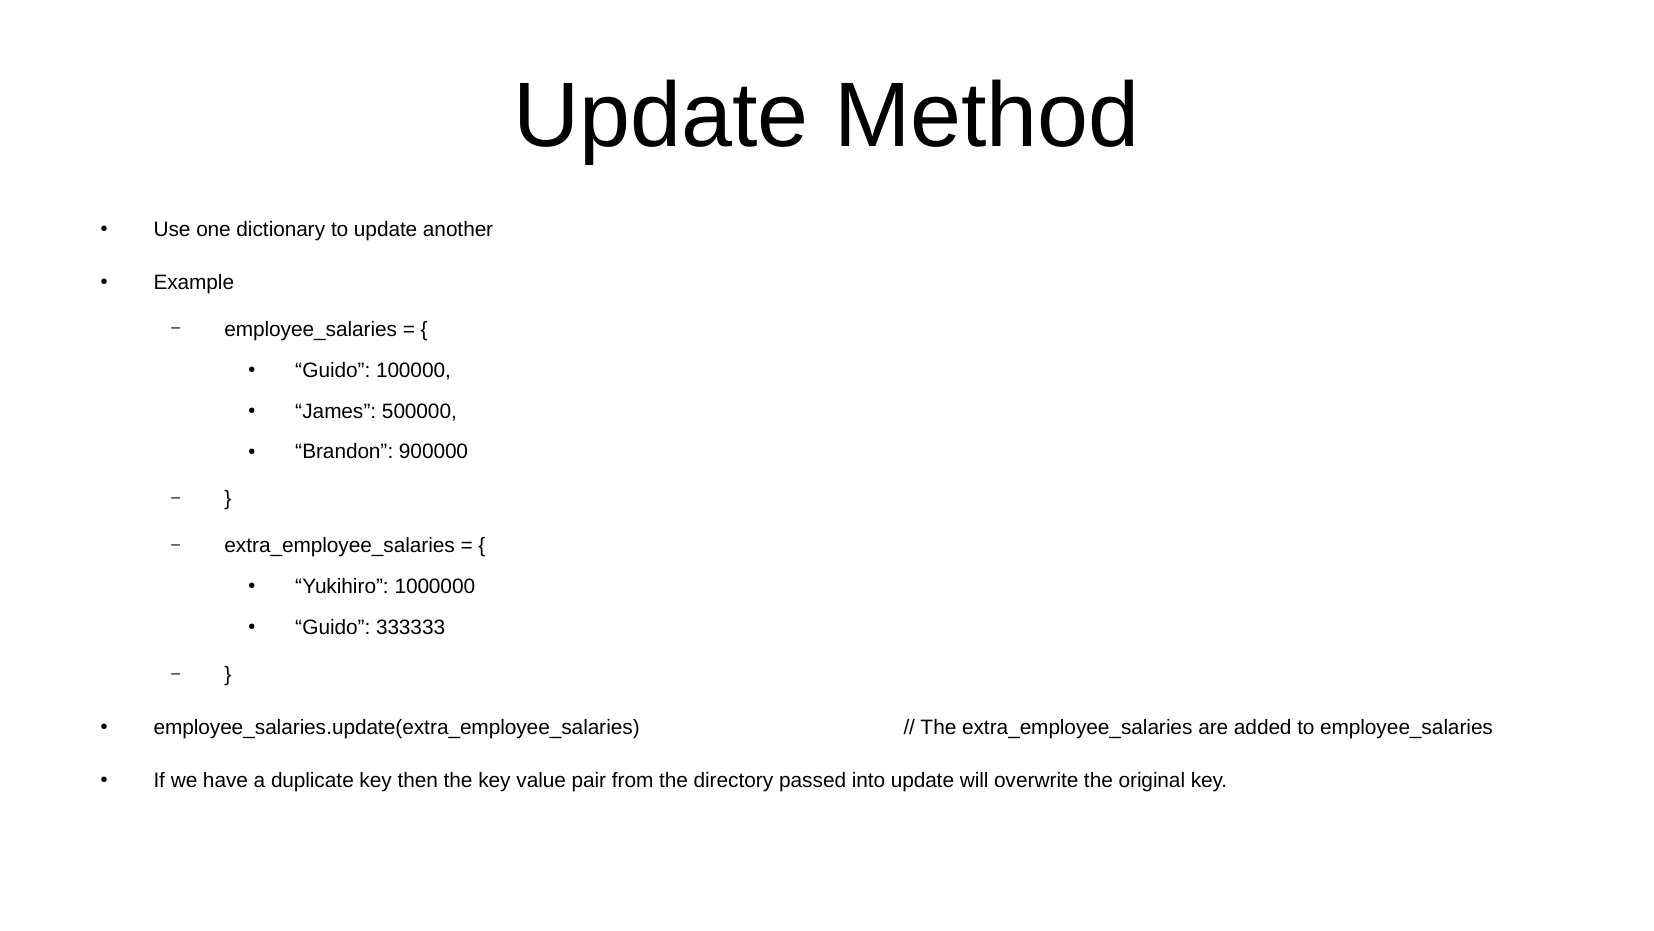

# Update Method
Use one dictionary to update another
Example
employee_salaries = {
“Guido”: 100000,
“James”: 500000,
“Brandon”: 900000
}
extra_employee_salaries = {
“Yukihiro”: 1000000
“Guido”: 333333
}
employee_salaries.update(extra_employee_salaries)				// The extra_employee_salaries are added to employee_salaries
If we have a duplicate key then the key value pair from the directory passed into update will overwrite the original key.